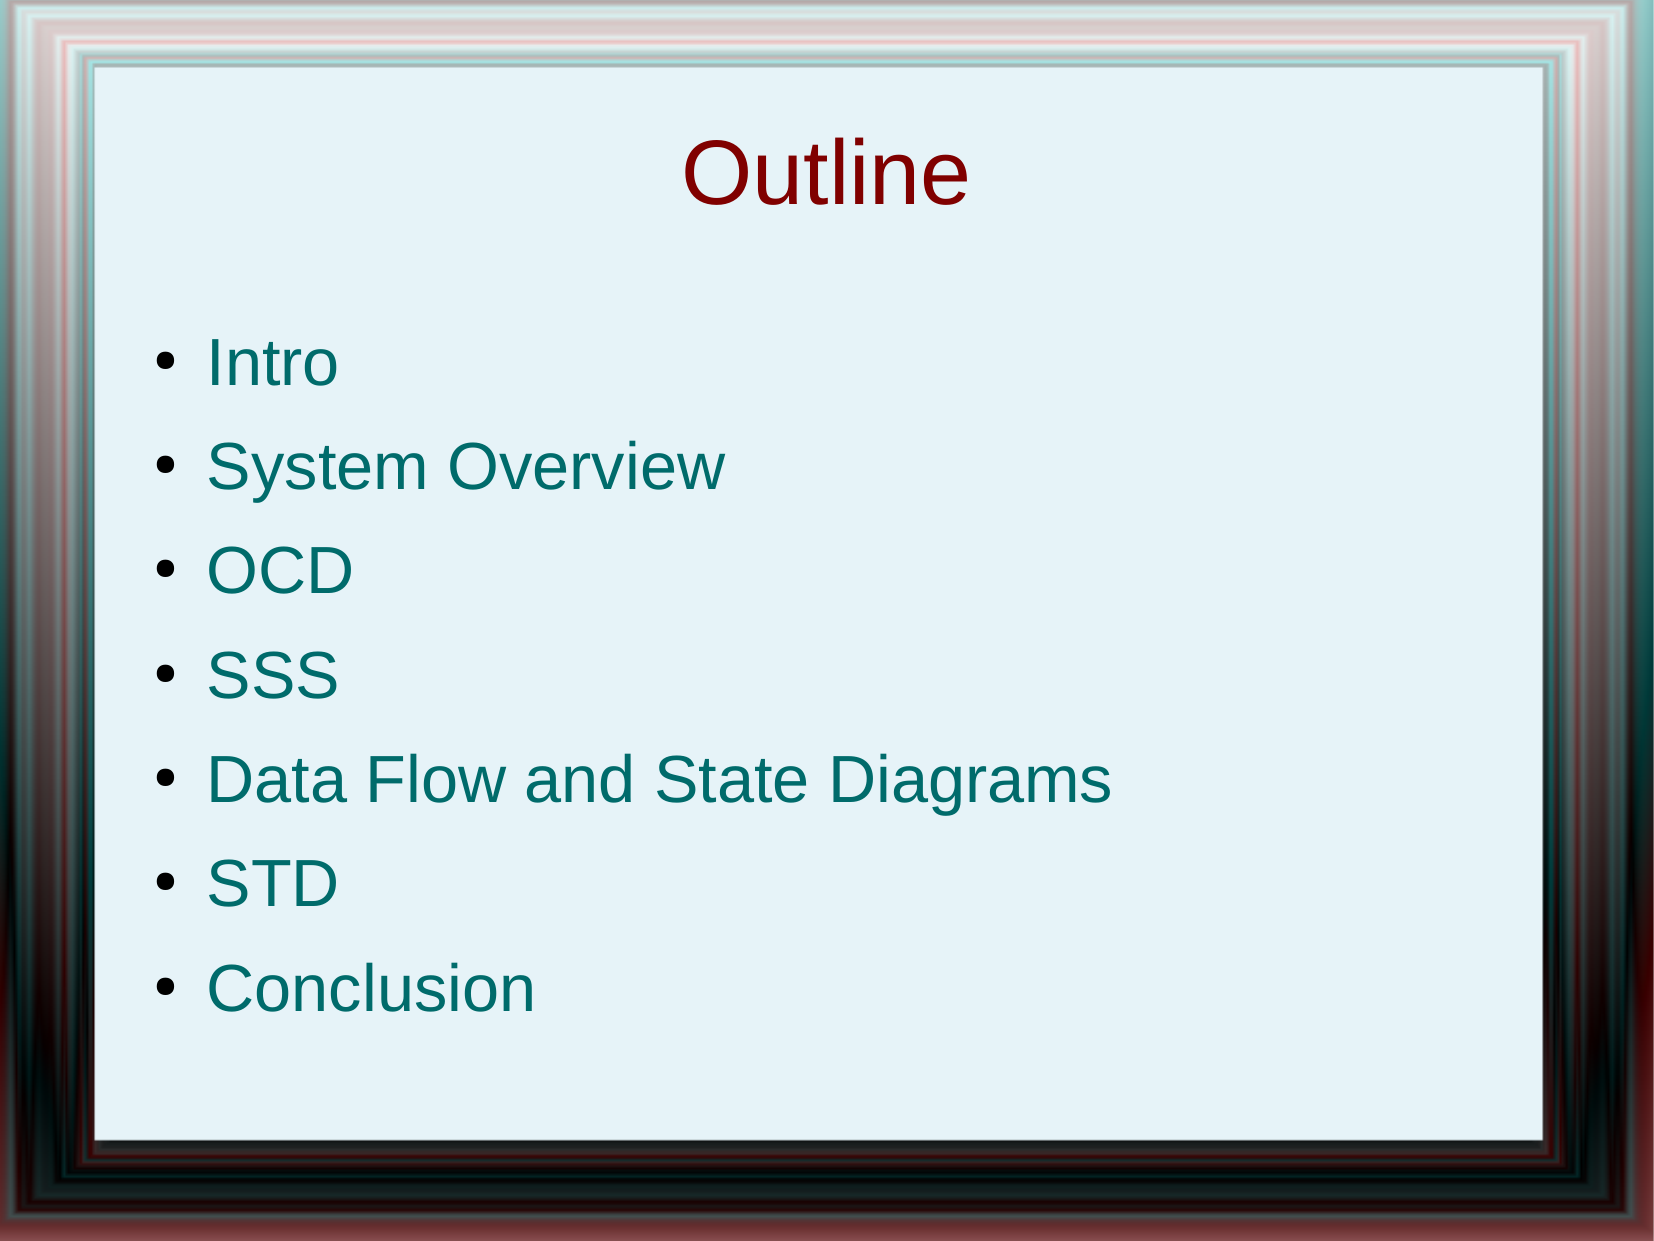

# Outline
Intro
System Overview
OCD
SSS
Data Flow and State Diagrams
STD
Conclusion